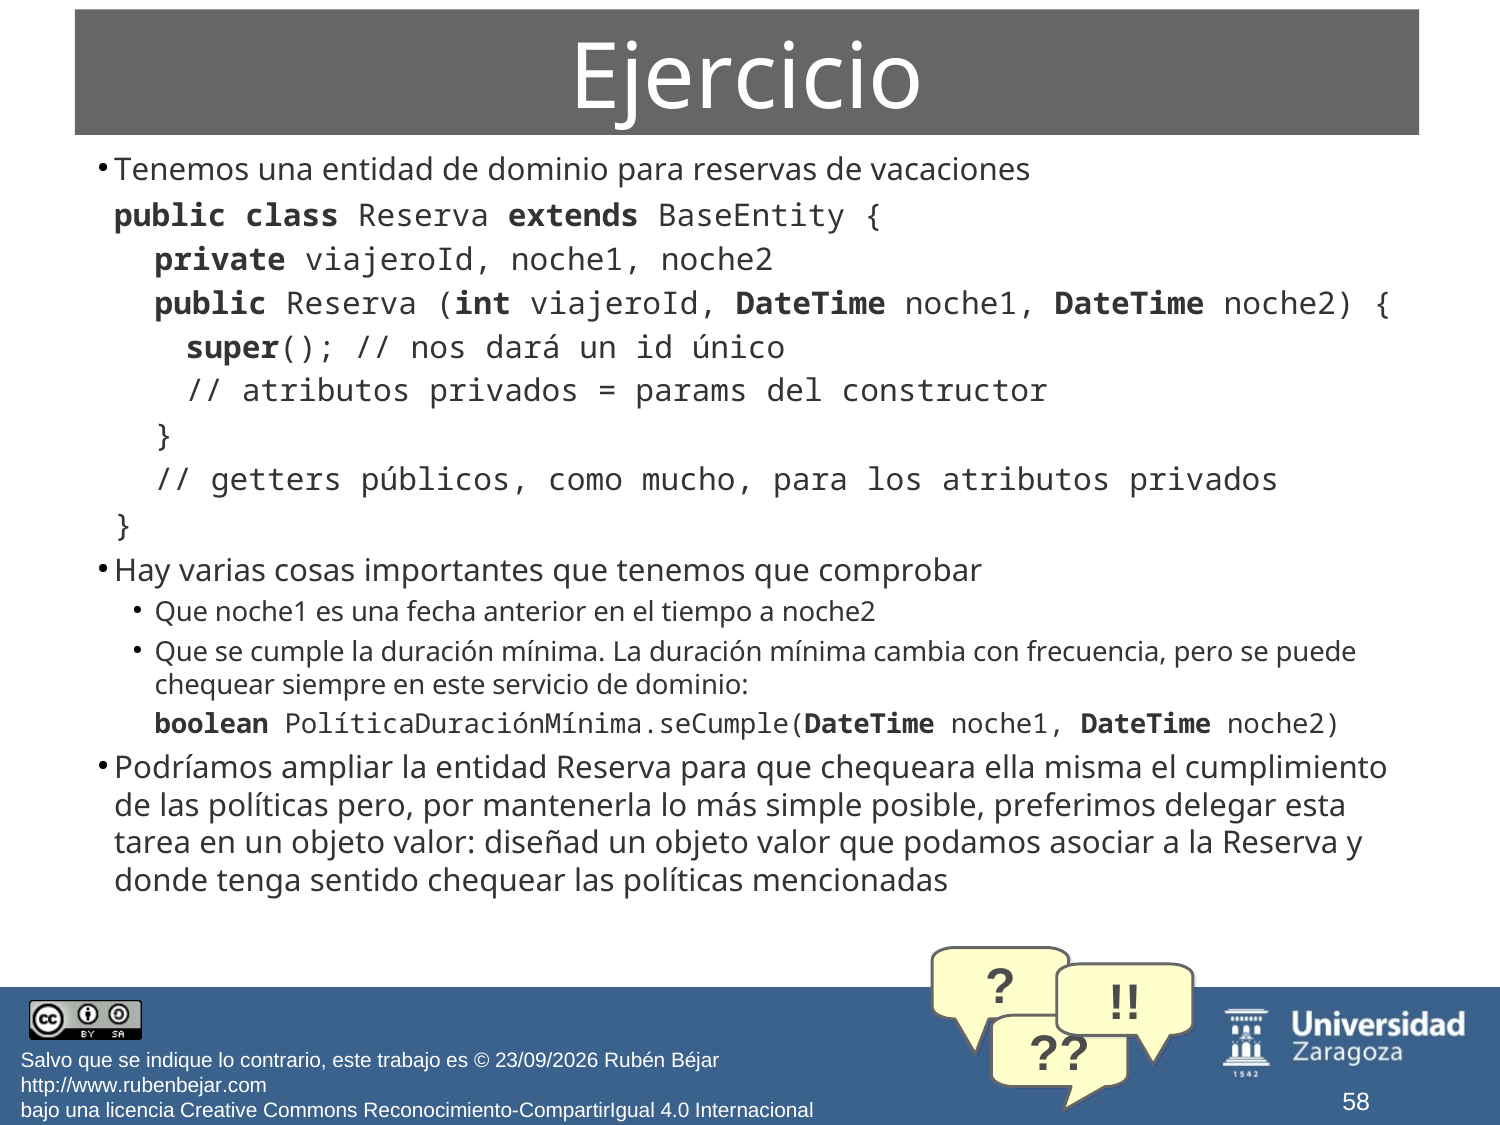

# Ejercicio
Tenemos una entidad de dominio para reservas de vacaciones
public class Reserva extends BaseEntity {
private viajeroId, noche1, noche2
public Reserva (int viajeroId, DateTime noche1, DateTime noche2) {
super(); // nos dará un id único
// atributos privados = params del constructor
}
// getters públicos, como mucho, para los atributos privados
}
Hay varias cosas importantes que tenemos que comprobar
Que noche1 es una fecha anterior en el tiempo a noche2
Que se cumple la duración mínima. La duración mínima cambia con frecuencia, pero se puede chequear siempre en este servicio de dominio:
boolean PolíticaDuraciónMínima.seCumple(DateTime noche1, DateTime noche2)
Podríamos ampliar la entidad Reserva para que chequeara ella misma el cumplimiento de las políticas pero, por mantenerla lo más simple posible, preferimos delegar esta tarea en un objeto valor: diseñad un objeto valor que podamos asociar a la Reserva y donde tenga sentido chequear las políticas mencionadas
?
!!
??